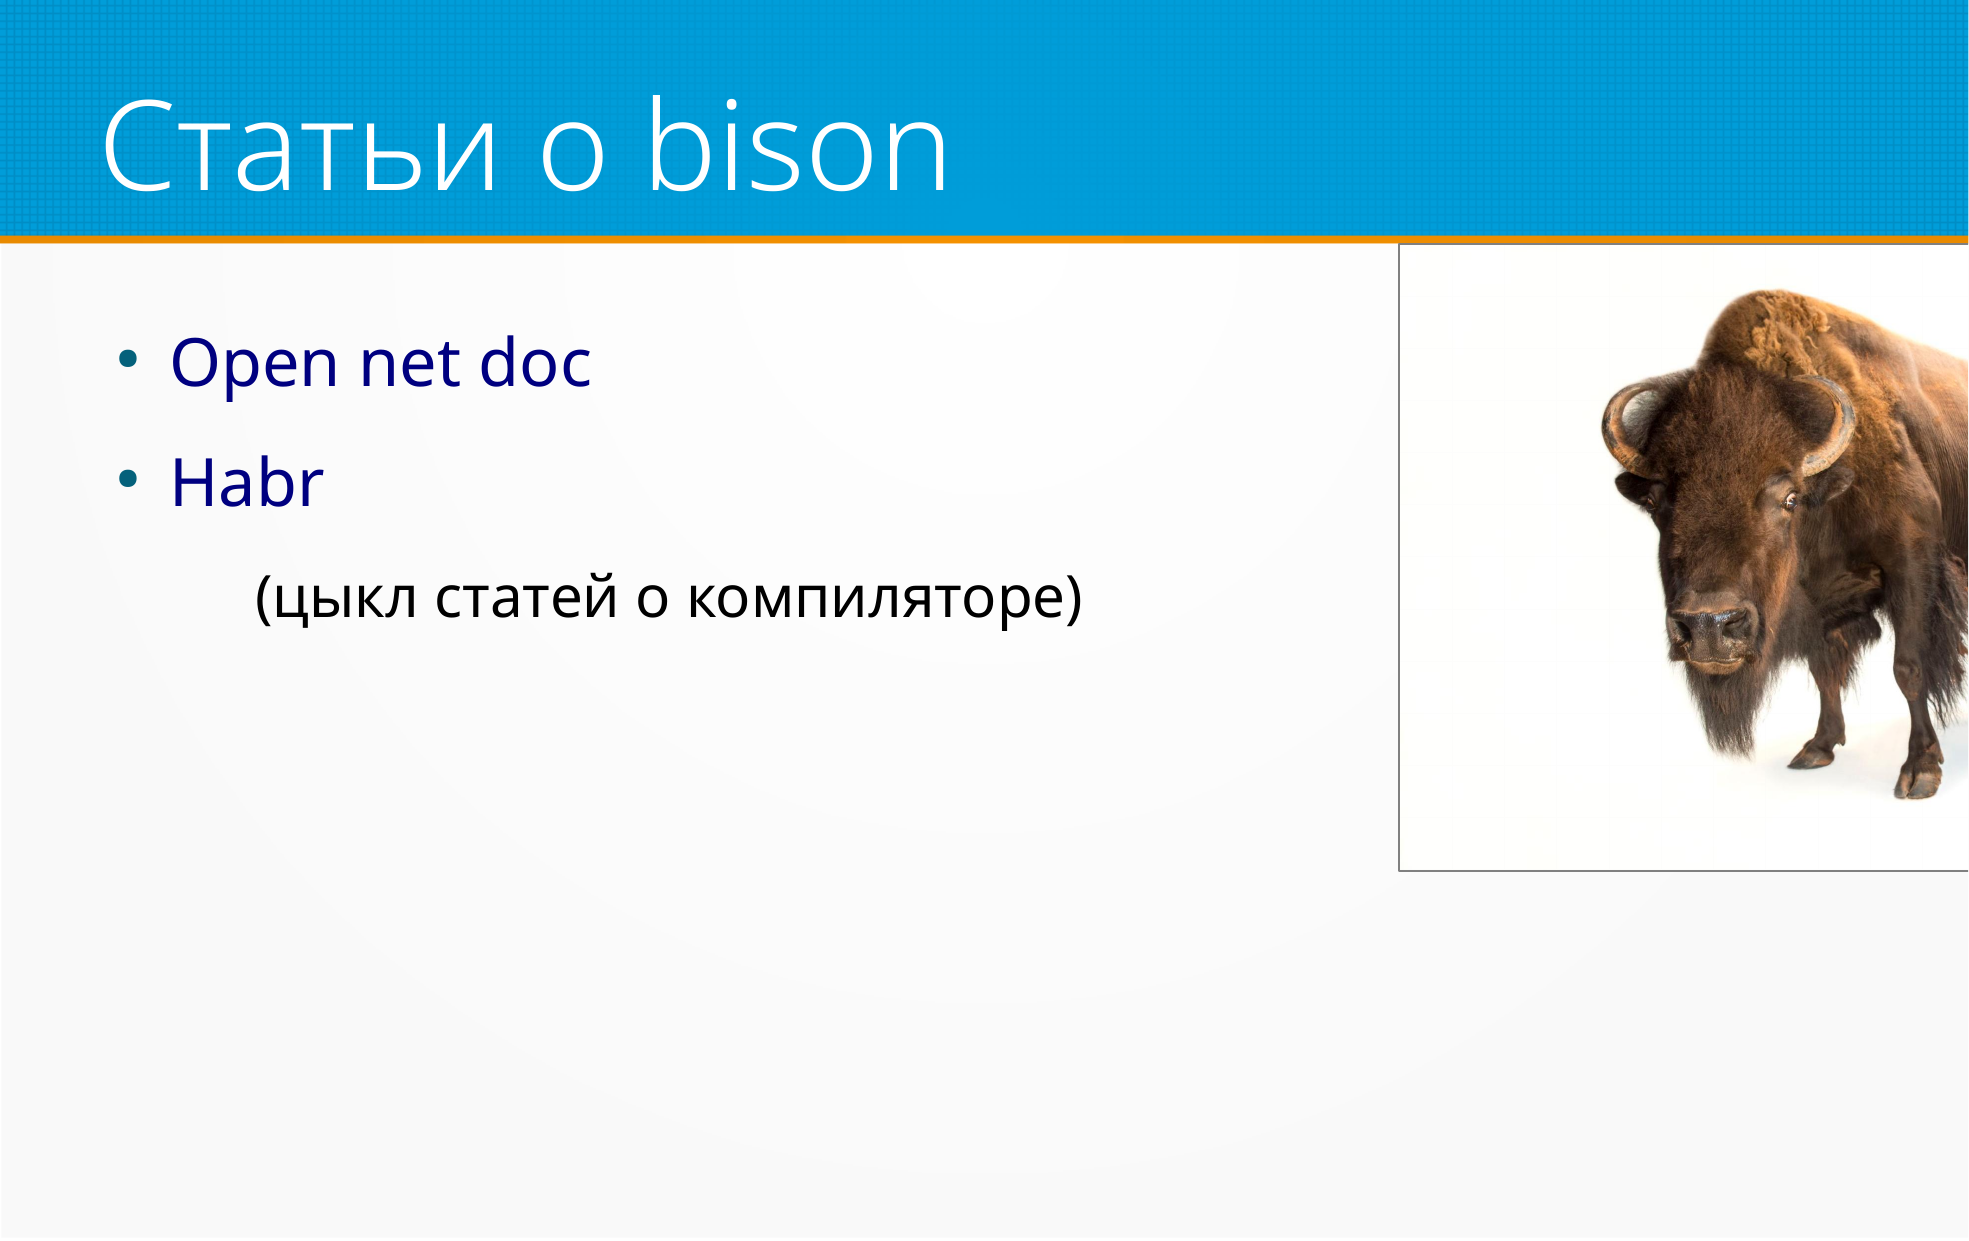

# Статьи о bison
Open net doc
Habr
 (цыкл статей о компиляторе)